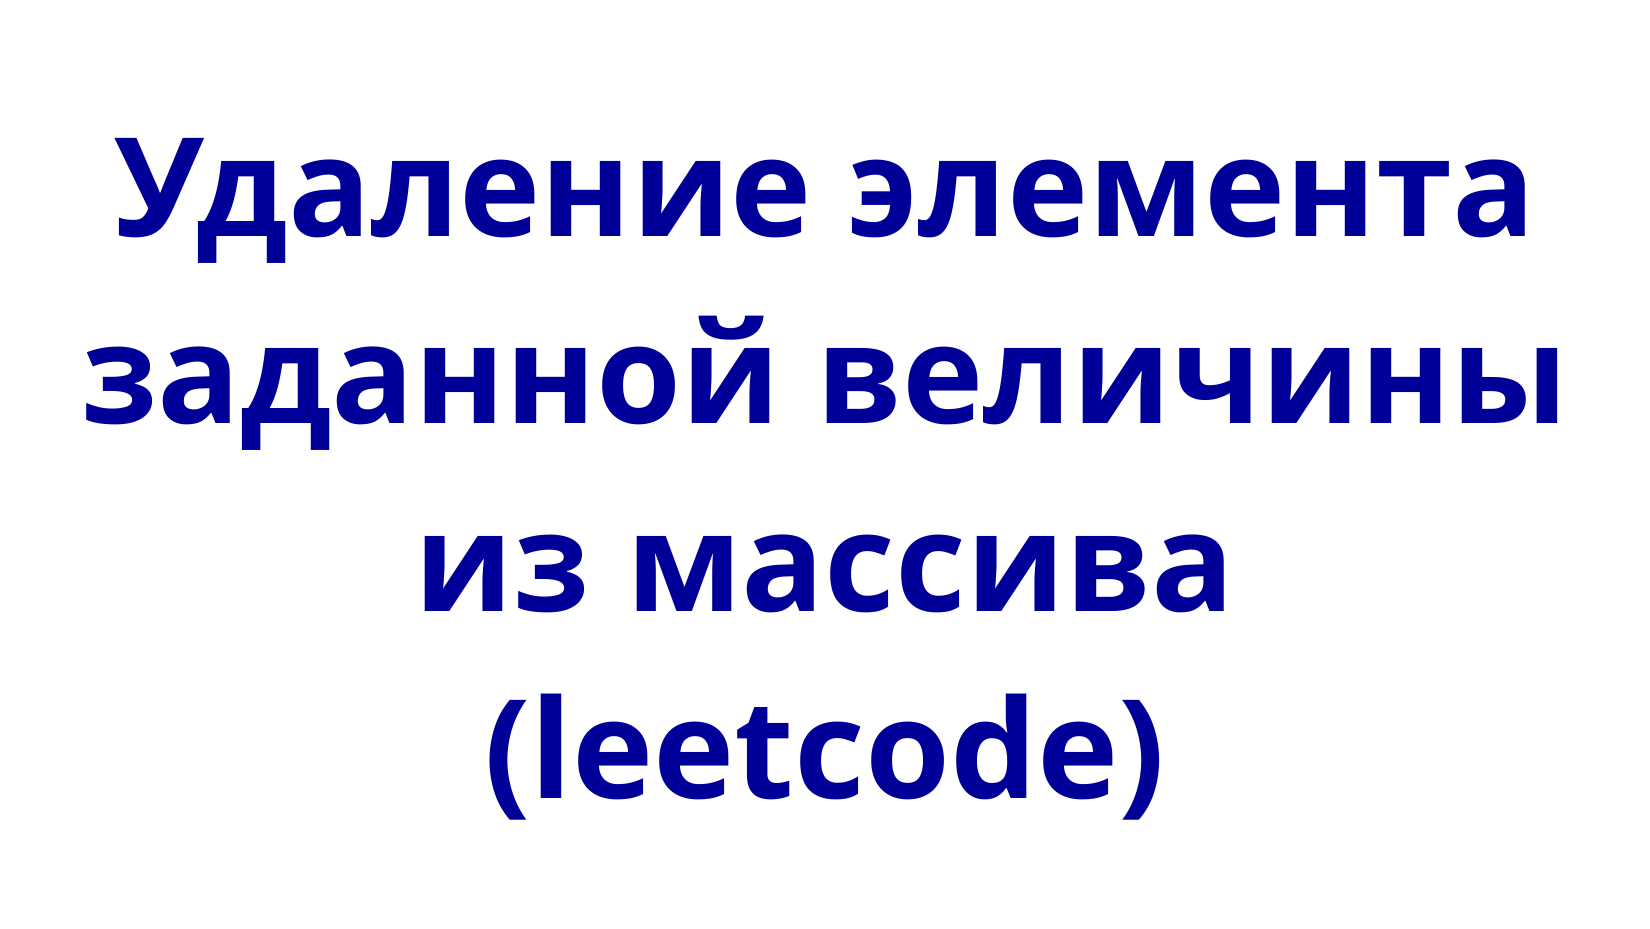

# Удаление элемента заданной величины
из массива
(leetcode)